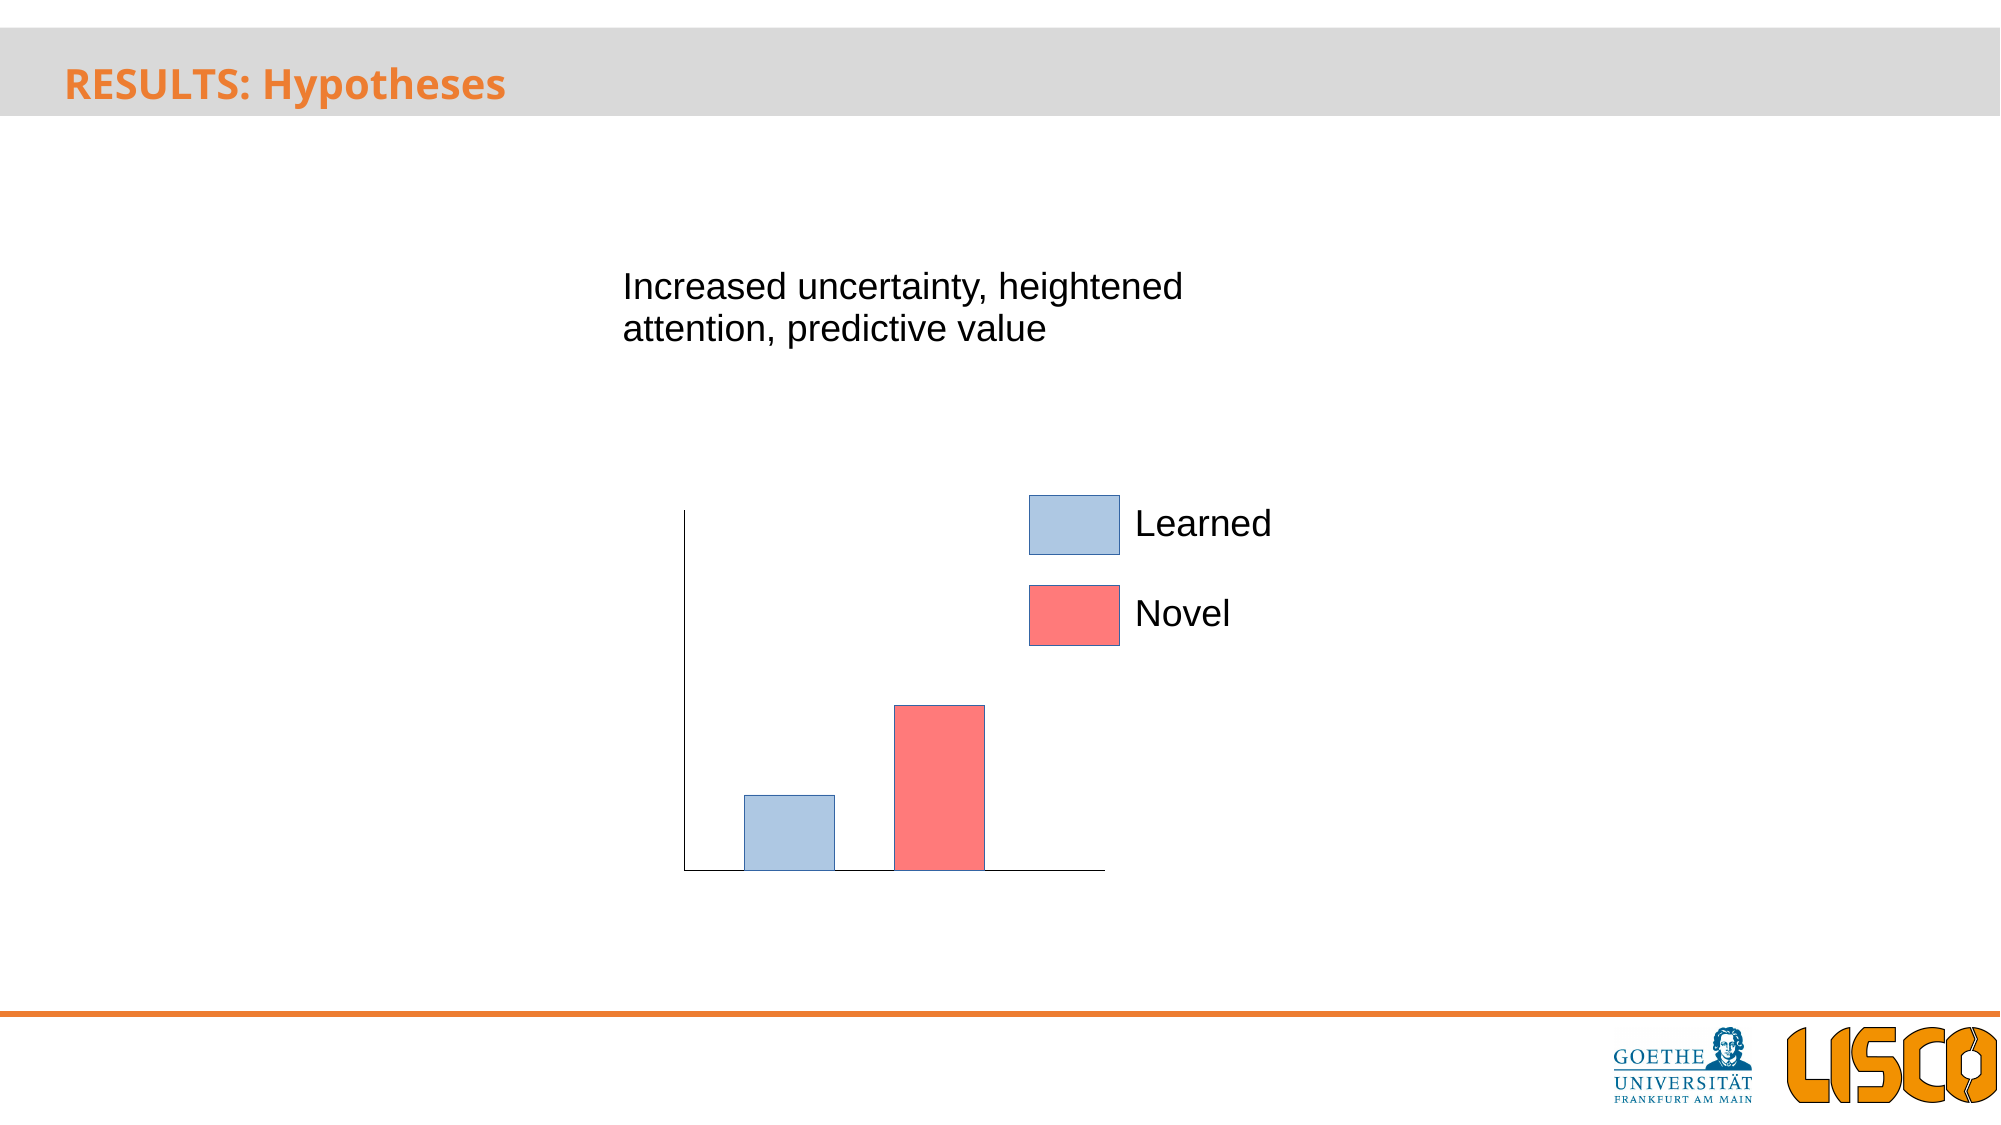

RESULTS: Hypotheses
Increased uncertainty, heightened attention, predictive value
Learned
Novel